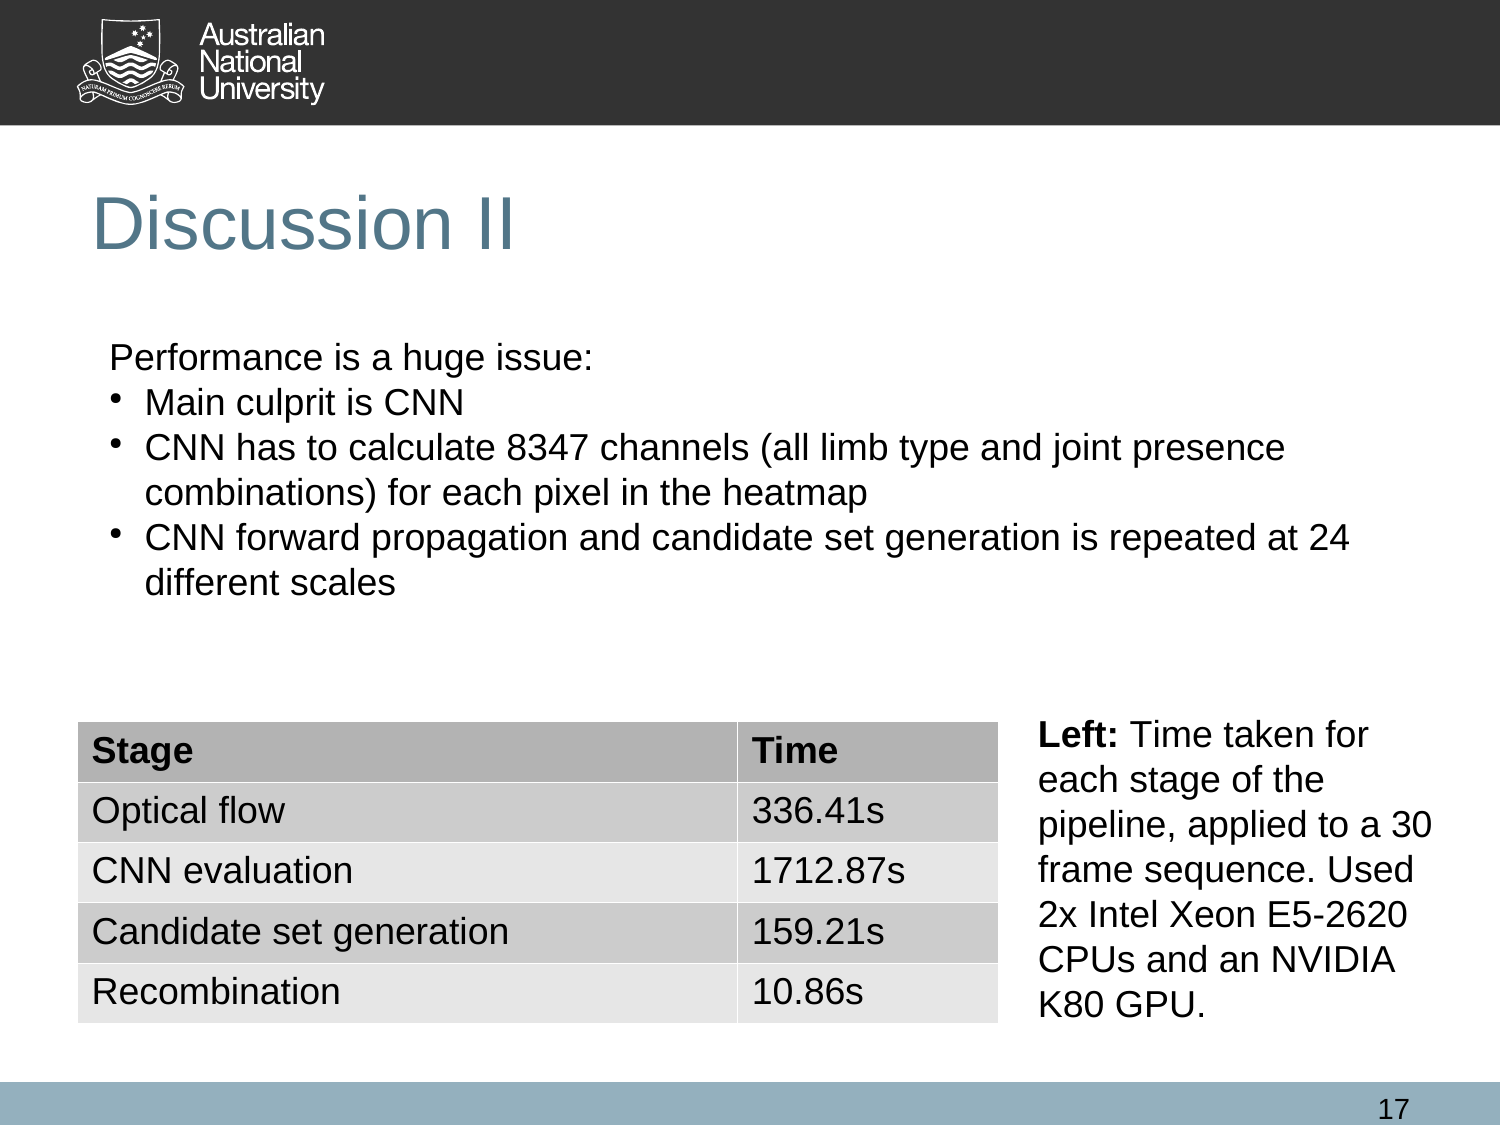

# Discussion II
Performance is a huge issue:
Main culprit is CNN
CNN has to calculate 8347 channels (all limb type and joint presence combinations) for each pixel in the heatmap
CNN forward propagation and candidate set generation is repeated at 24 different scales
Left: Time taken for each stage of the pipeline, applied to a 30 frame sequence. Used 2x Intel Xeon E5-2620 CPUs and an NVIDIA K80 GPU.
| Stage | Time |
| --- | --- |
| Optical flow | 336.41s |
| CNN evaluation | 1712.87s |
| Candidate set generation | 159.21s |
| Recombination | 10.86s |